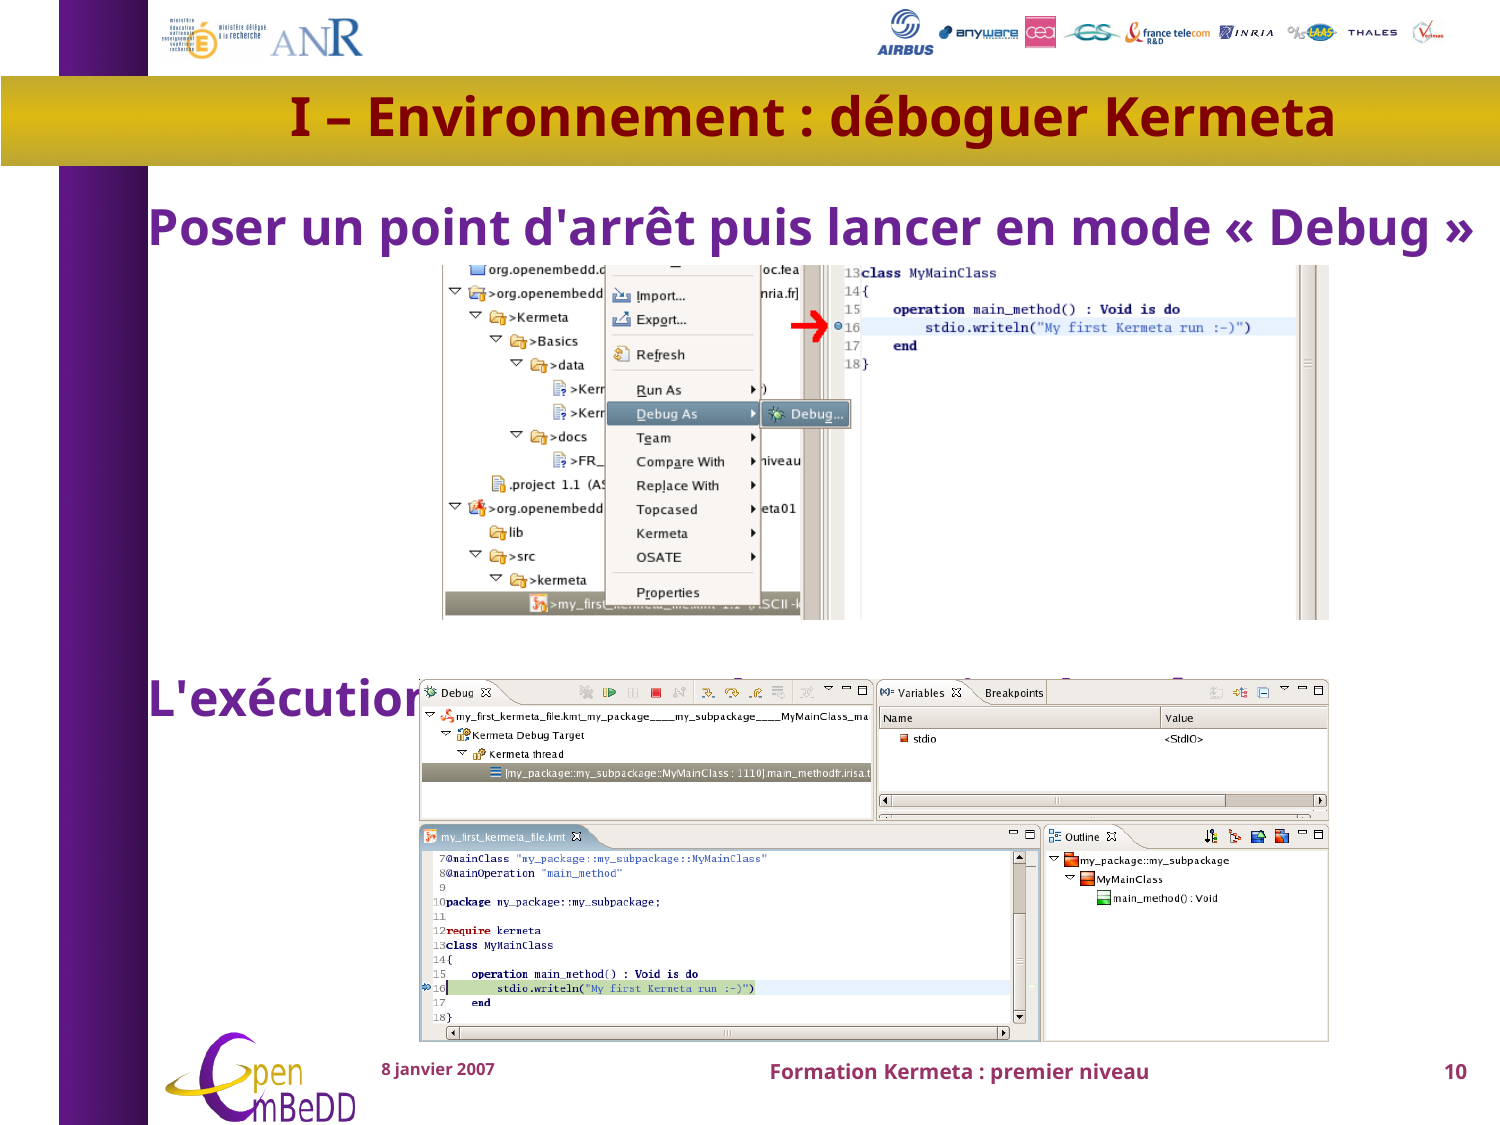

# I – Environnement : déboguer Kermeta
Poser un point d'arrêt puis lancer en mode « Debug »
L'exécution est suspendue au point d'arrêt :
Pied de page
Pied de page fixe
10